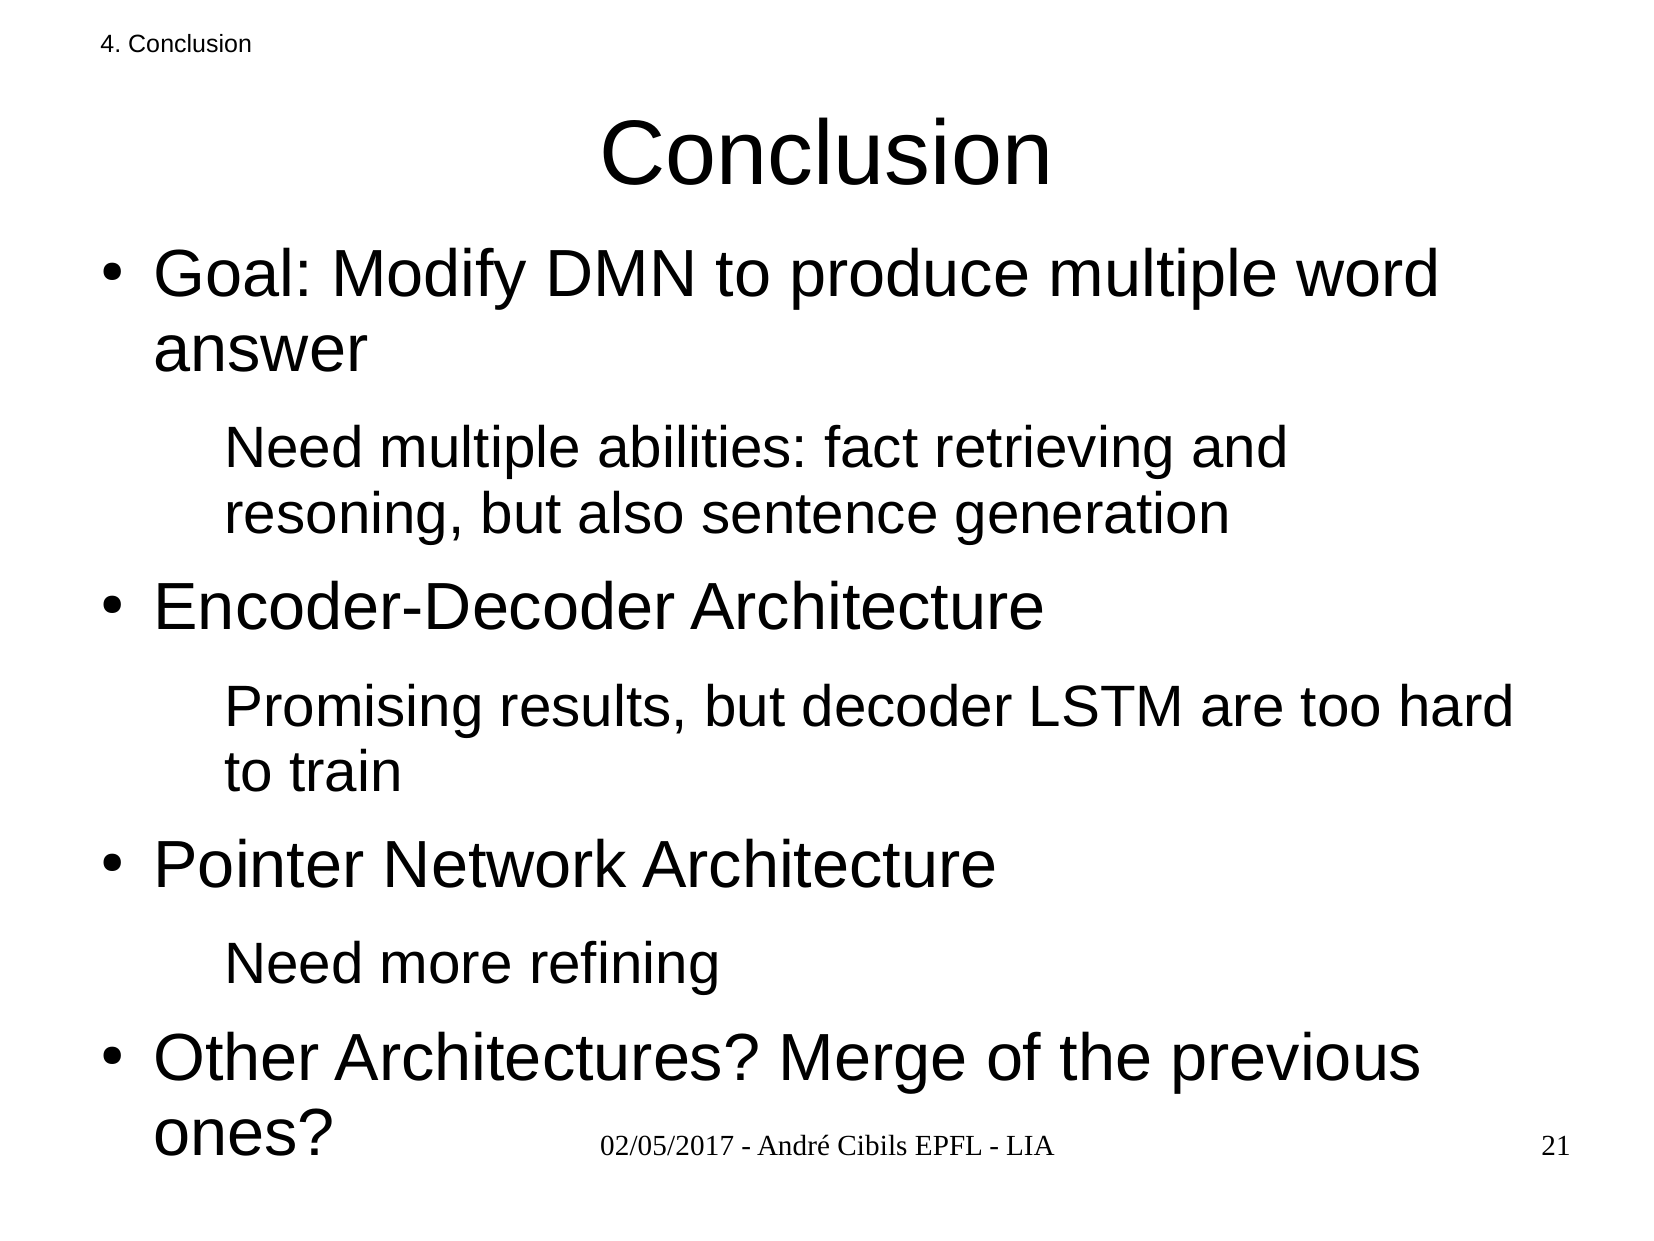

4. Conclusion
# Conclusion
Goal: Modify DMN to produce multiple word answer
Need multiple abilities: fact retrieving and resoning, but also sentence generation
Encoder-Decoder Architecture
Promising results, but decoder LSTM are too hard to train
Pointer Network Architecture
Need more refining
Other Architectures? Merge of the previous ones?
02/05/2017 - André Cibils EPFL - LIA
21